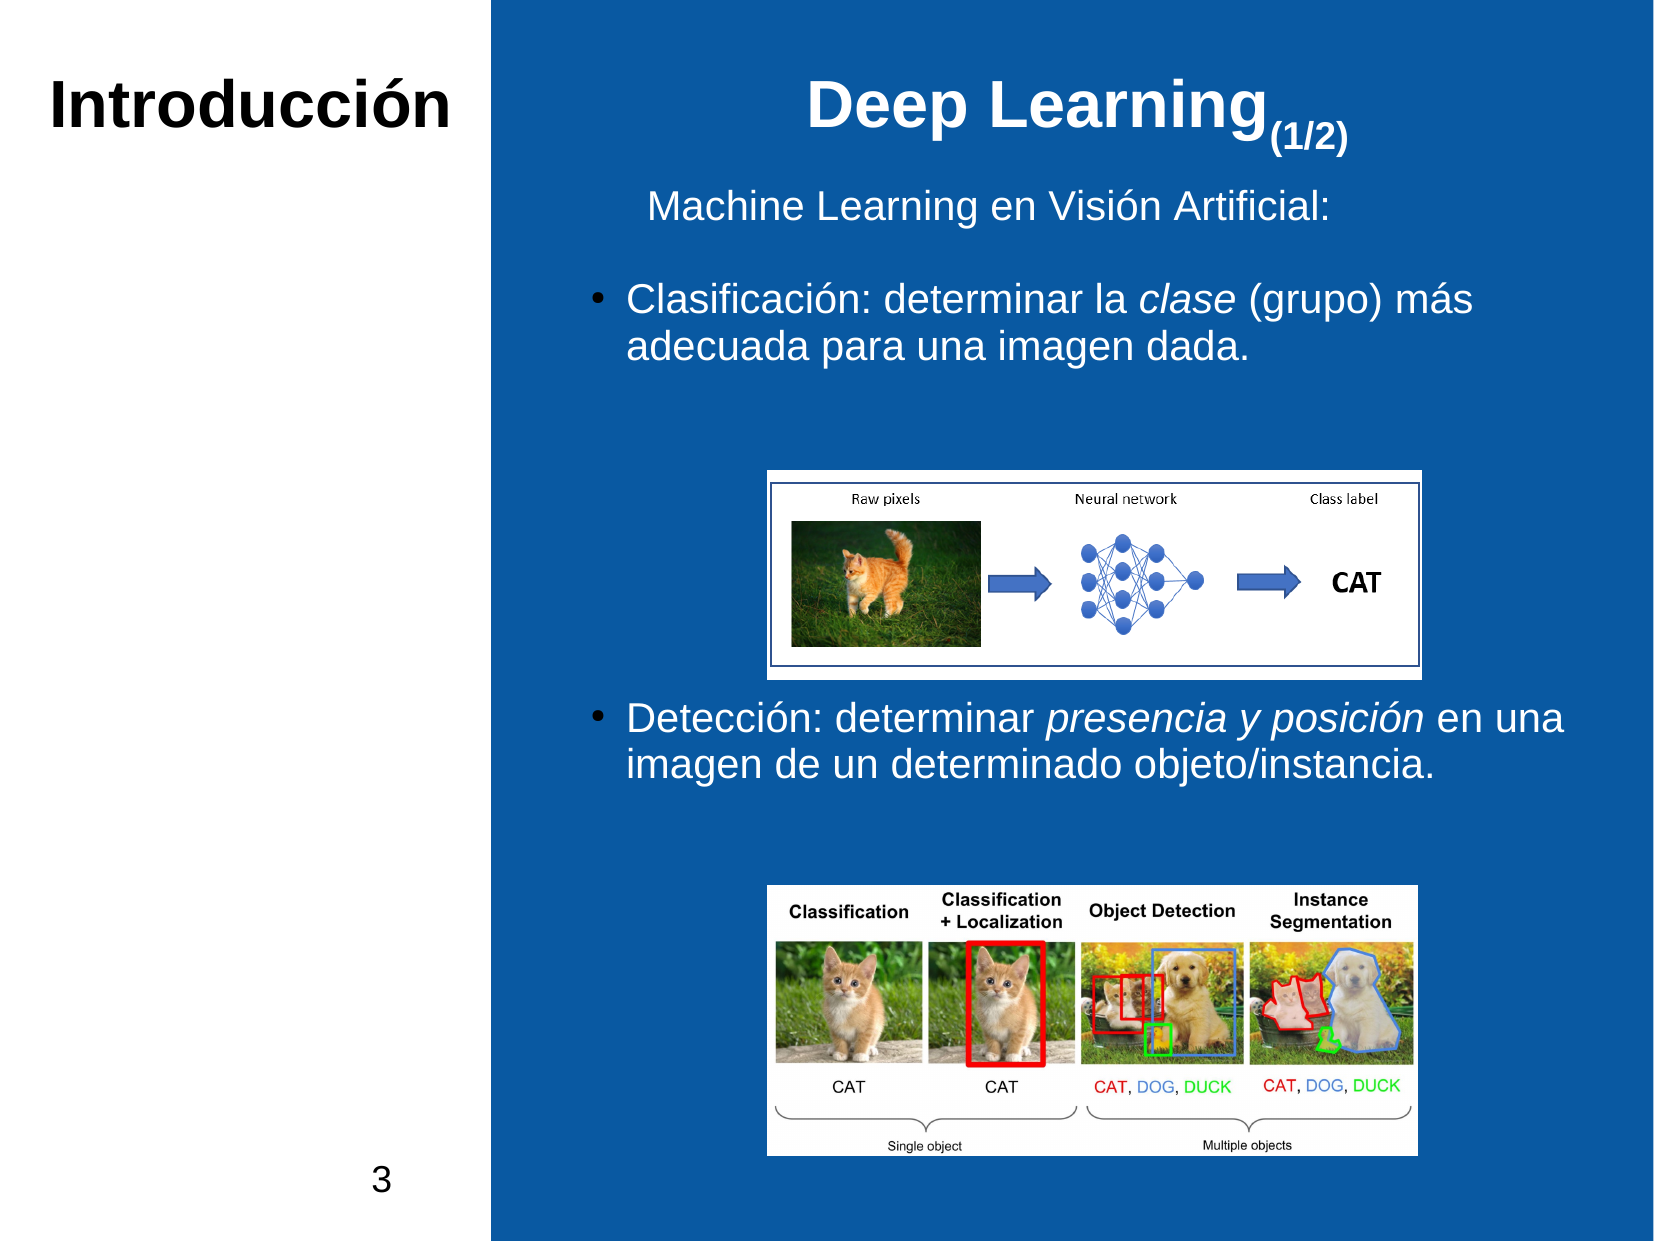

# Deep Learning(1/2)
Introducción
Machine Learning en Visión Artificial:
Clasificación: determinar la clase (grupo) más adecuada para una imagen dada.
Detección: determinar presencia y posición en una imagen de un determinado objeto/instancia.